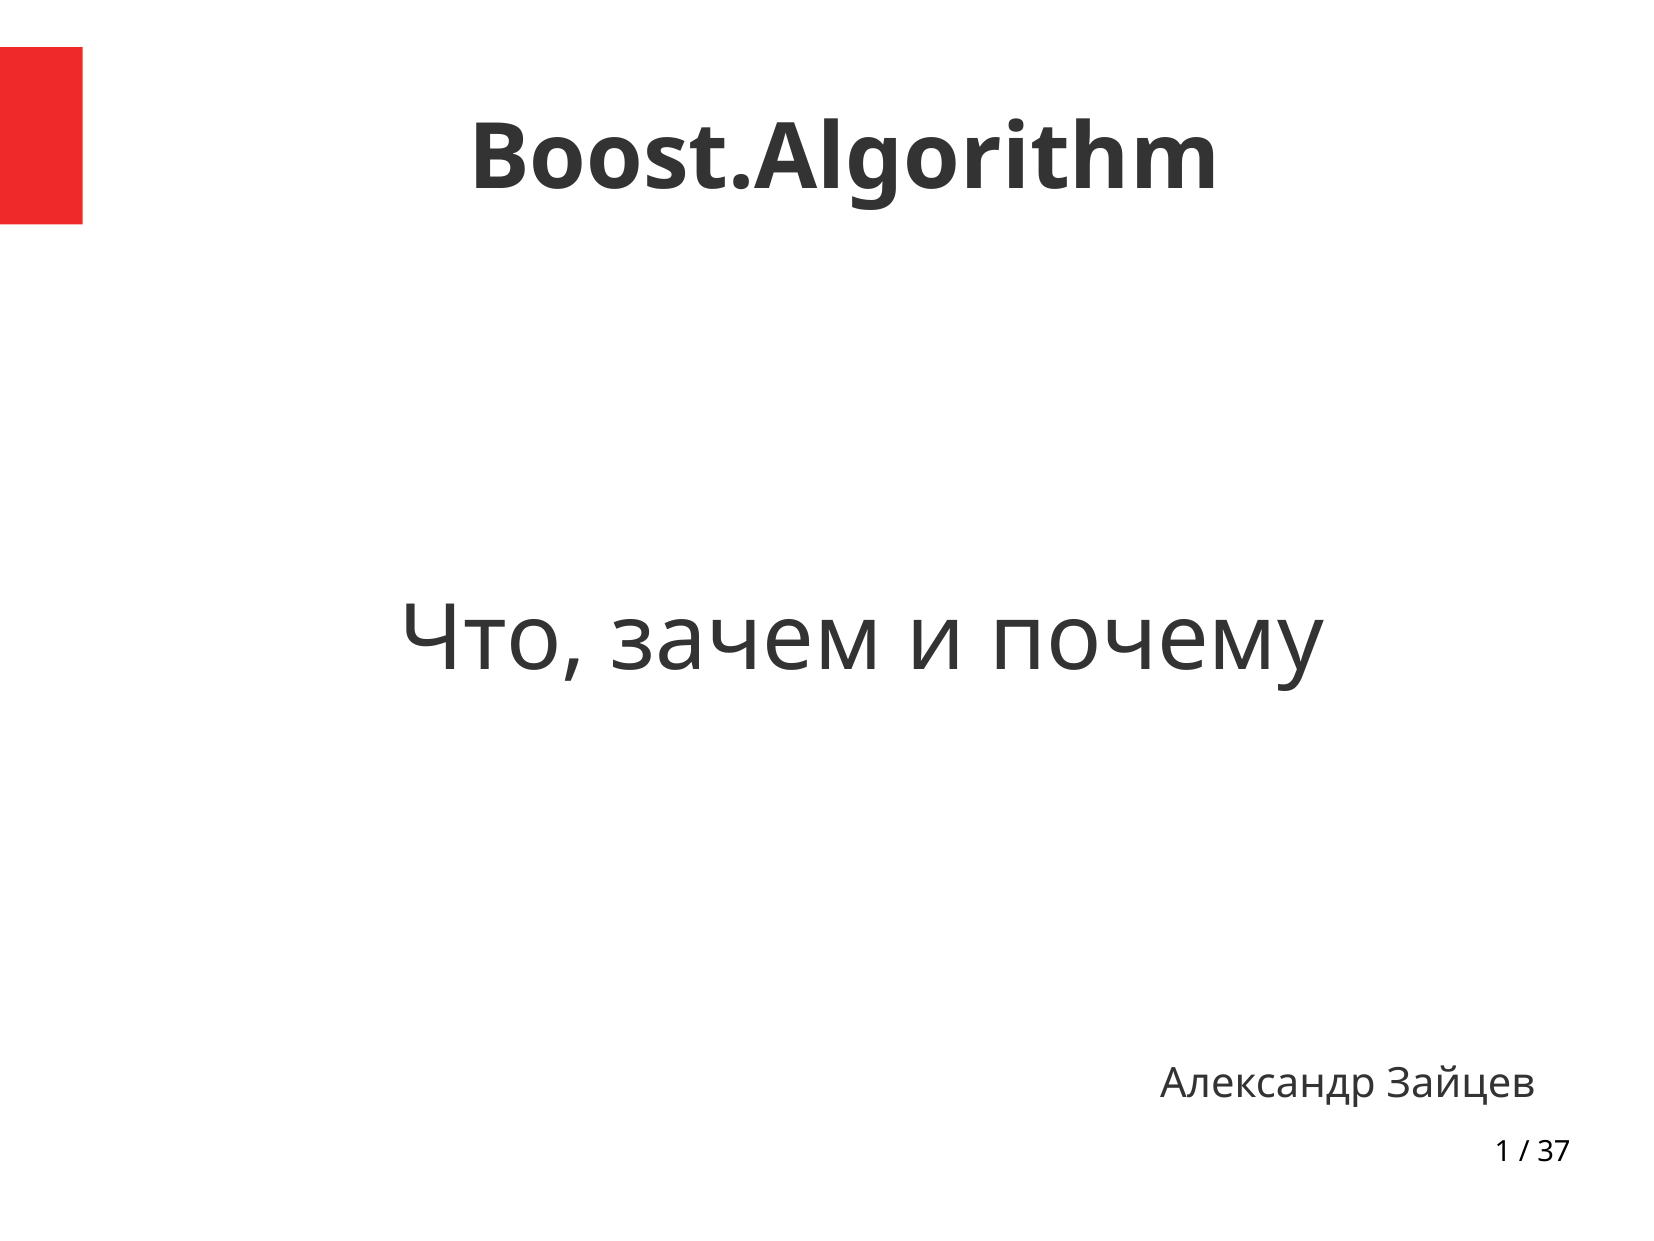

# Boost.Algorithm
Что, зачем и почему
Александр Зайцев
1